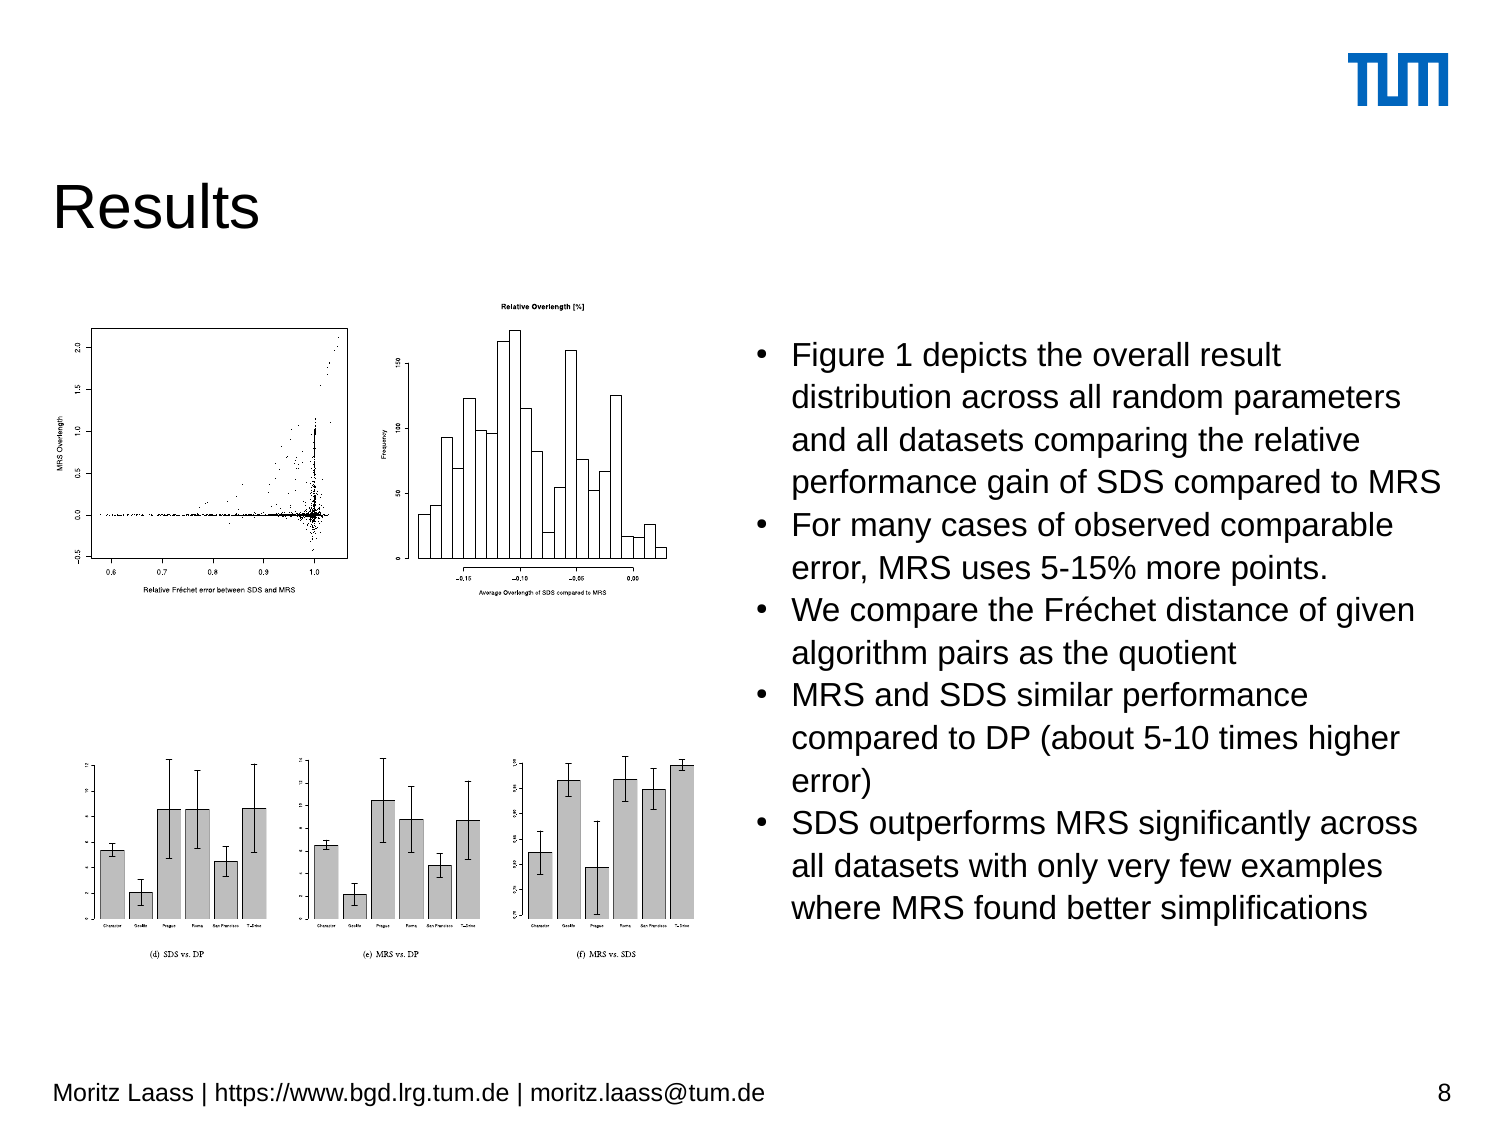

# Results
Figure 1 depicts the overall result distribution across all random parameters and all datasets comparing the relative performance gain of SDS compared to MRS
For many cases of observed comparable error, MRS uses 5-15% more points.
We compare the Fréchet distance of given algorithm pairs as the quotient
MRS and SDS similar performance compared to DP (about 5-10 times higher error)
SDS outperforms MRS significantly across all datasets with only very few examples where MRS found better simplifications
Moritz Laass | https://www.bgd.lrg.tum.de | moritz.laass@tum.de
8